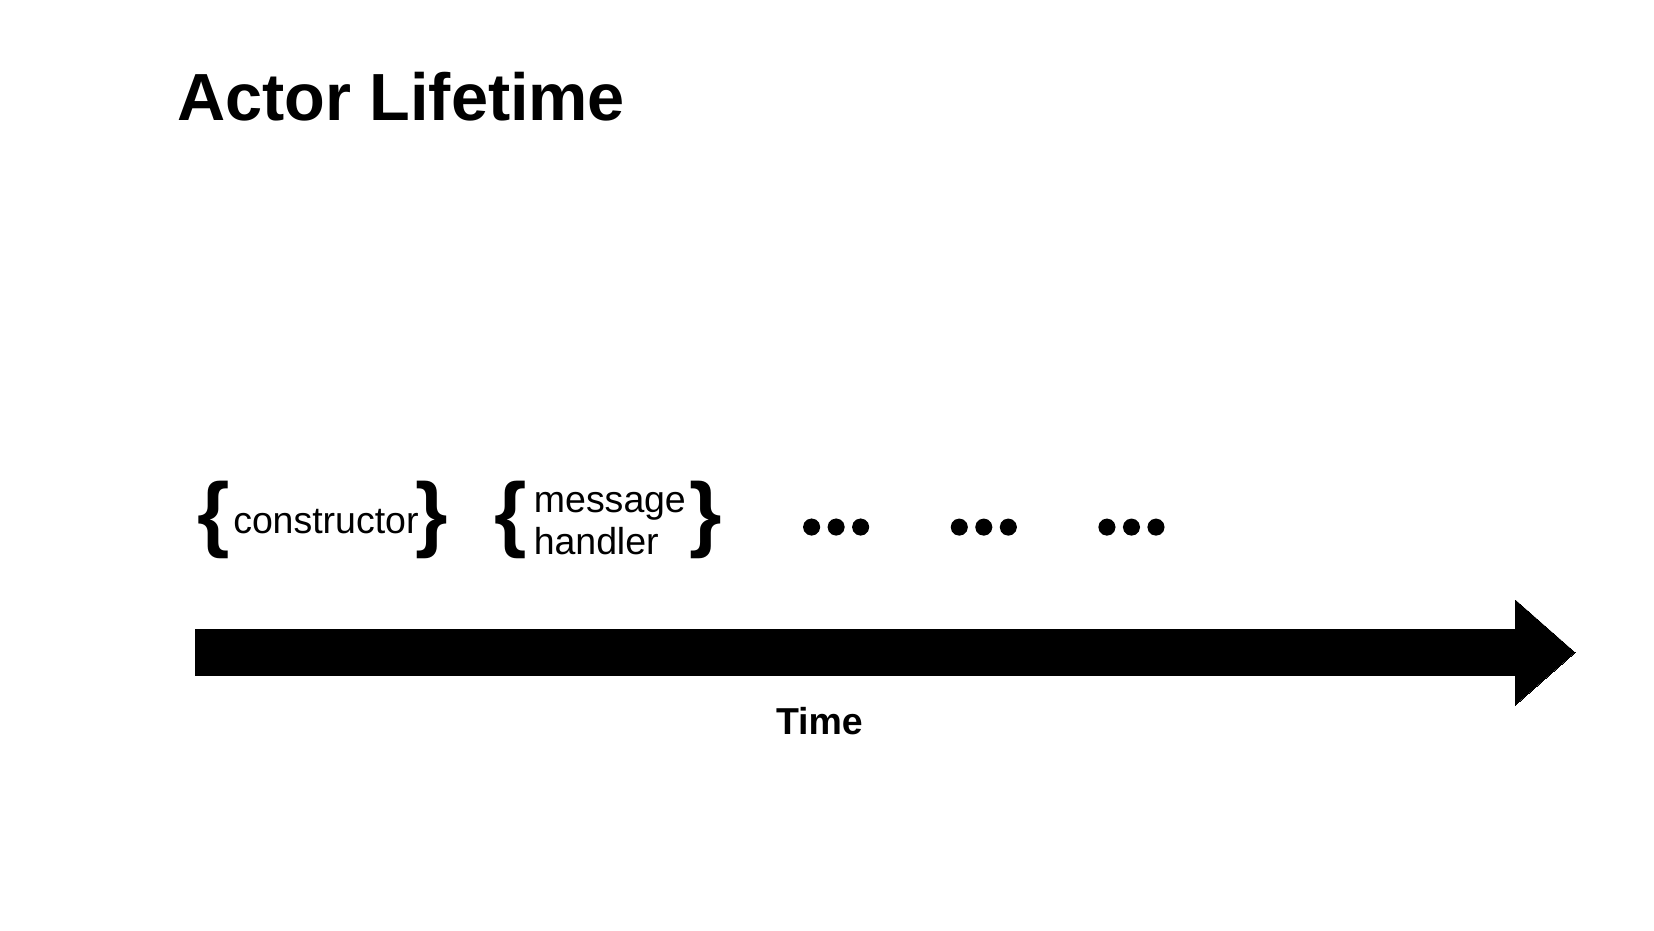

# Actor Lifetime
{ }
{ }
message
handler
constructor
Time